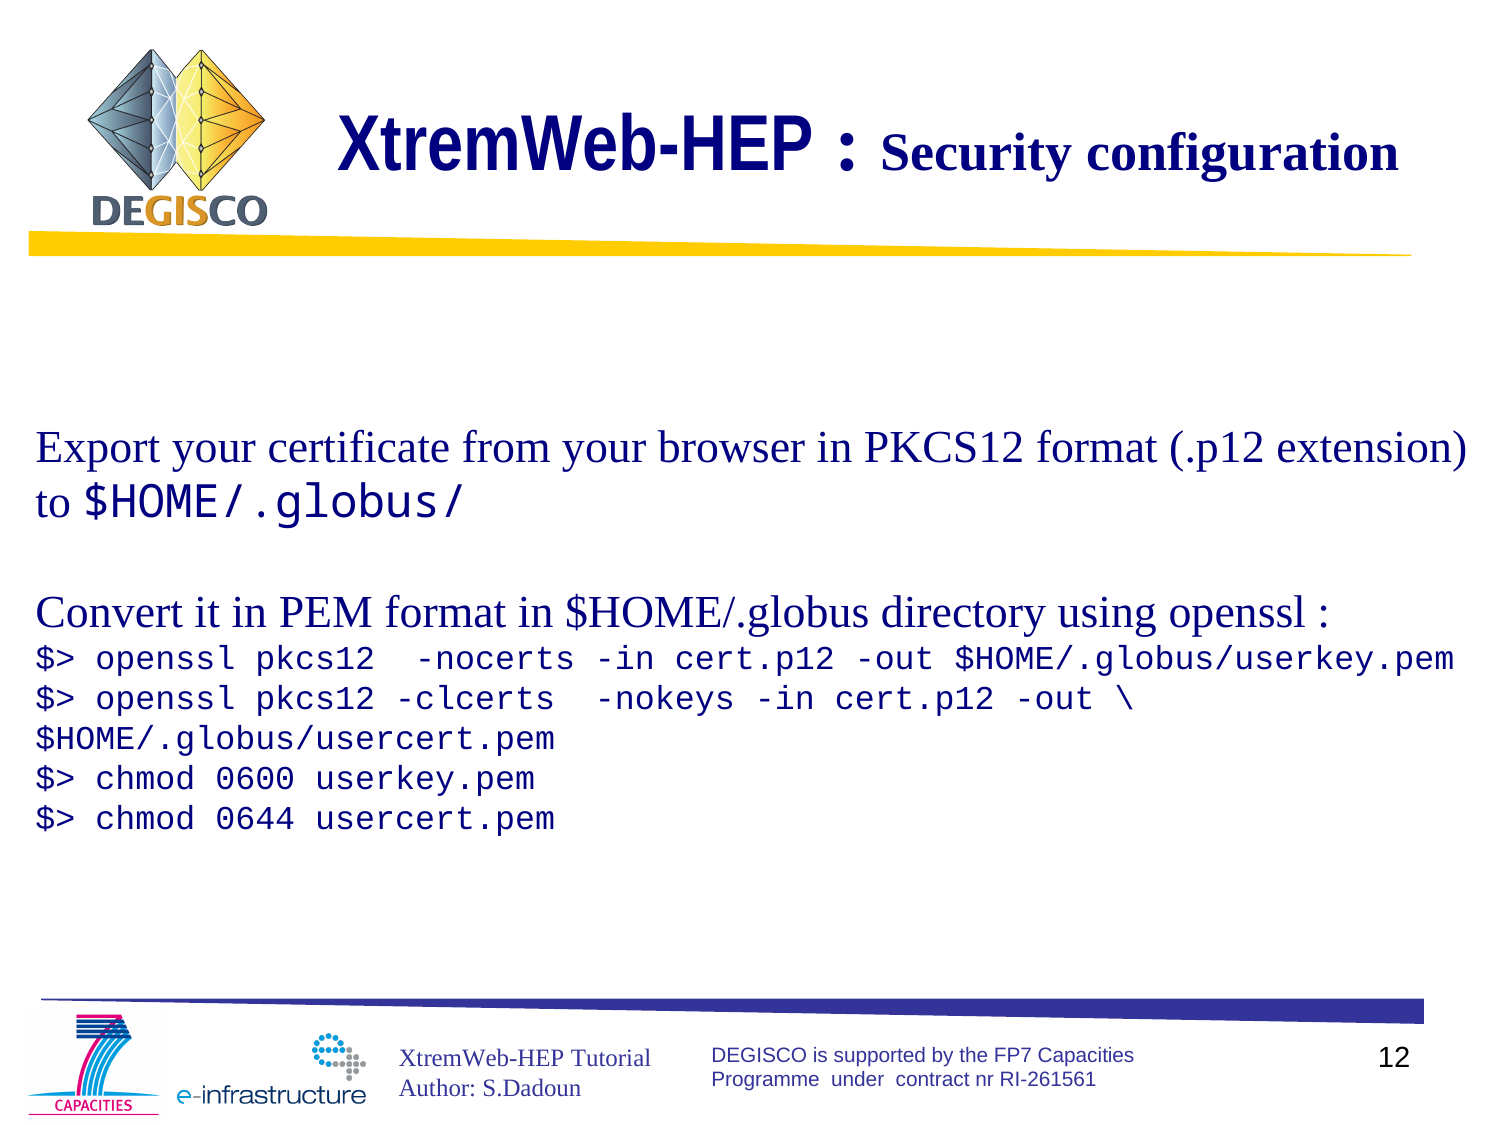

XtremWeb-HEP : Security configuration
# Export your certificate from your browser in PKCS12 format (.p12 extension) to $HOME/.globus/ Convert it in PEM format in $HOME/.globus directory using openssl : $> openssl pkcs12 -nocerts -in cert.p12 -out $HOME/.globus/userkey.pem $> openssl pkcs12 -clcerts -nokeys -in cert.p12 -out \ 	$HOME/.globus/usercert.pem $> chmod 0600 userkey.pem $> chmod 0644 usercert.pem